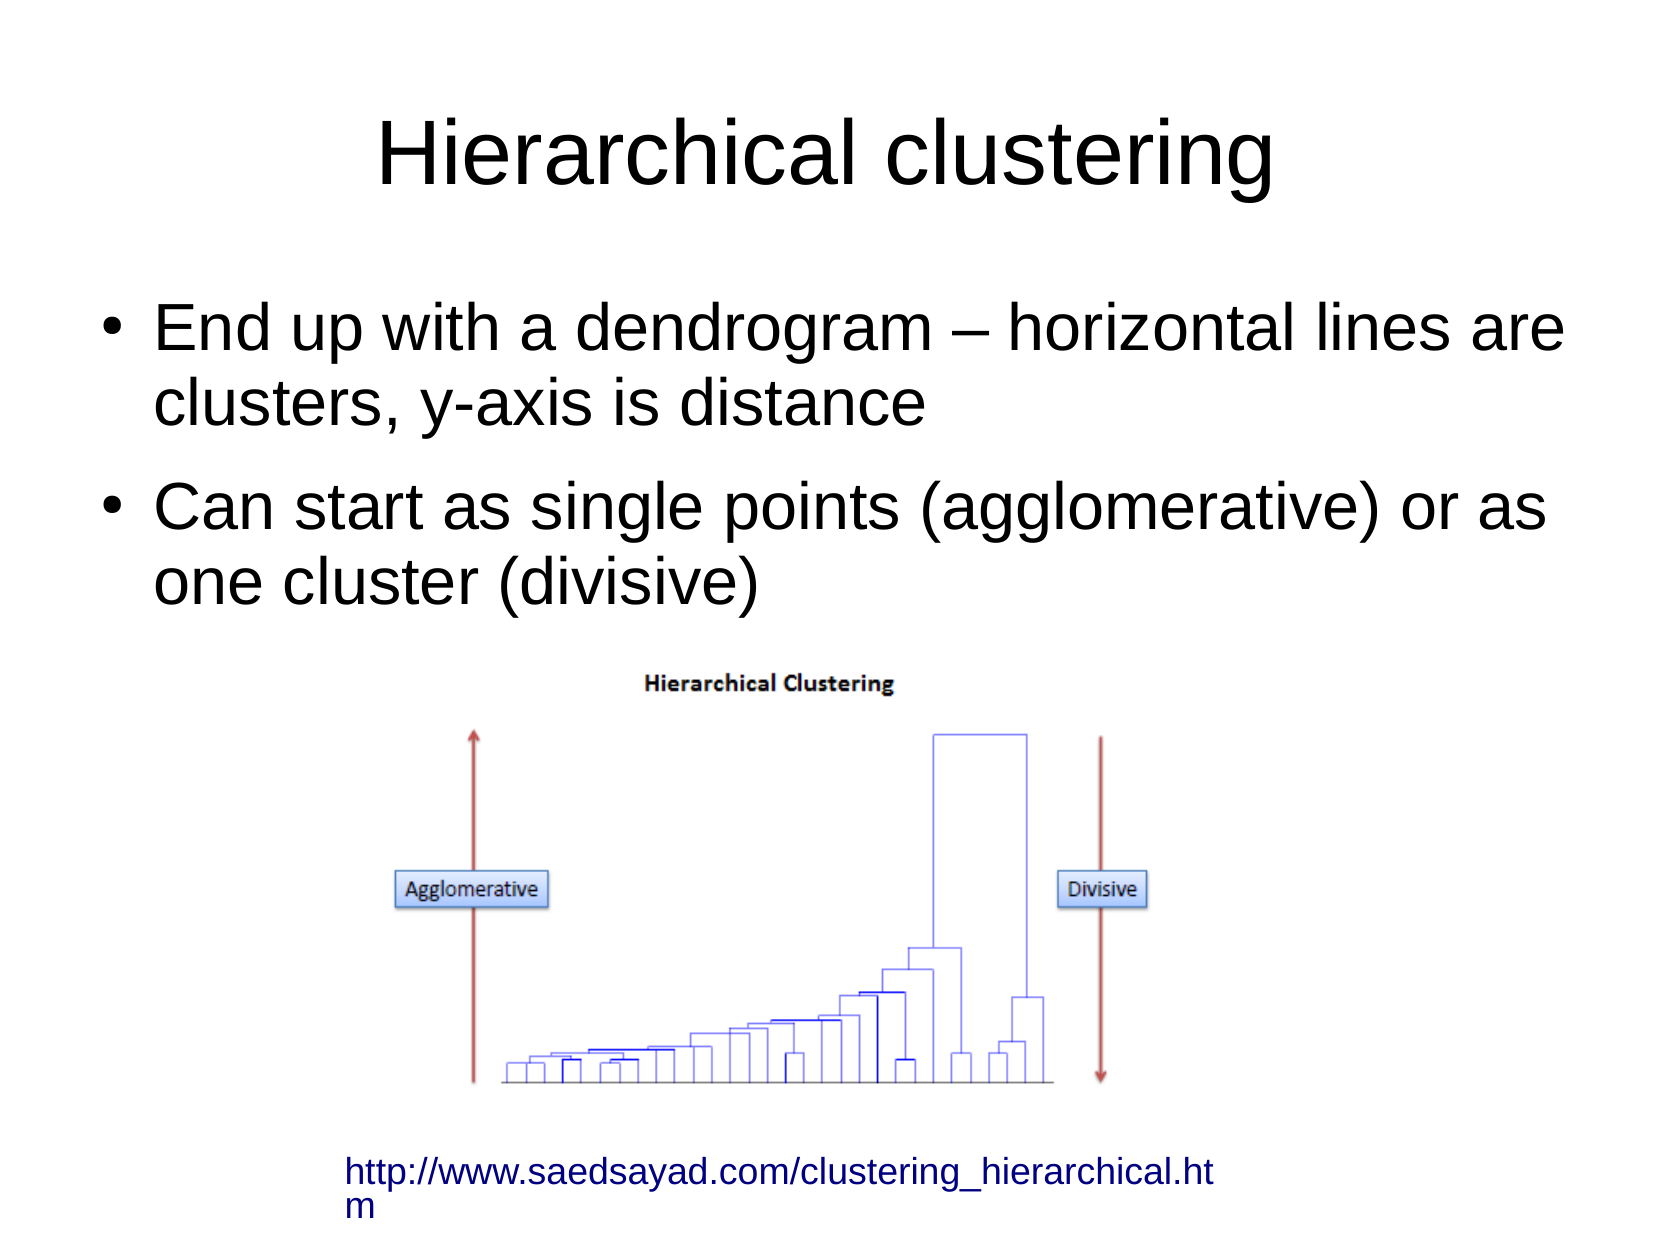

# Hierarchical clustering
End up with a dendrogram – horizontal lines are clusters, y-axis is distance
Can start as single points (agglomerative) or as one cluster (divisive)
http://www.saedsayad.com/clustering_hierarchical.htm